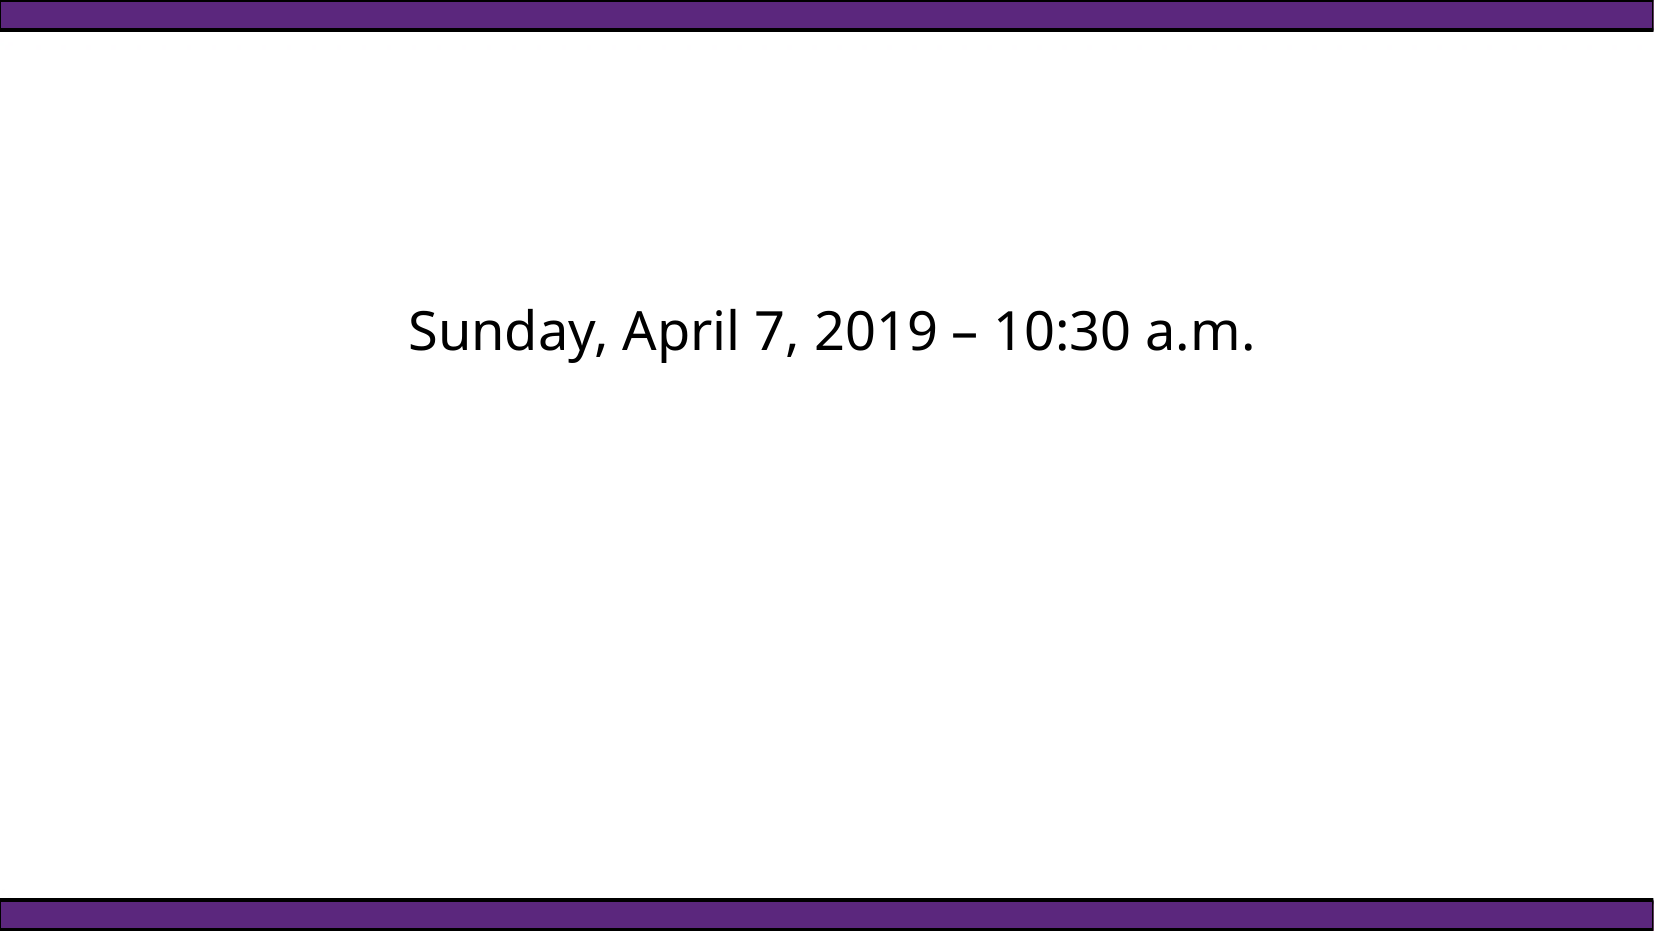

Sunday, April 7, 2019 – 10:30 a.m.